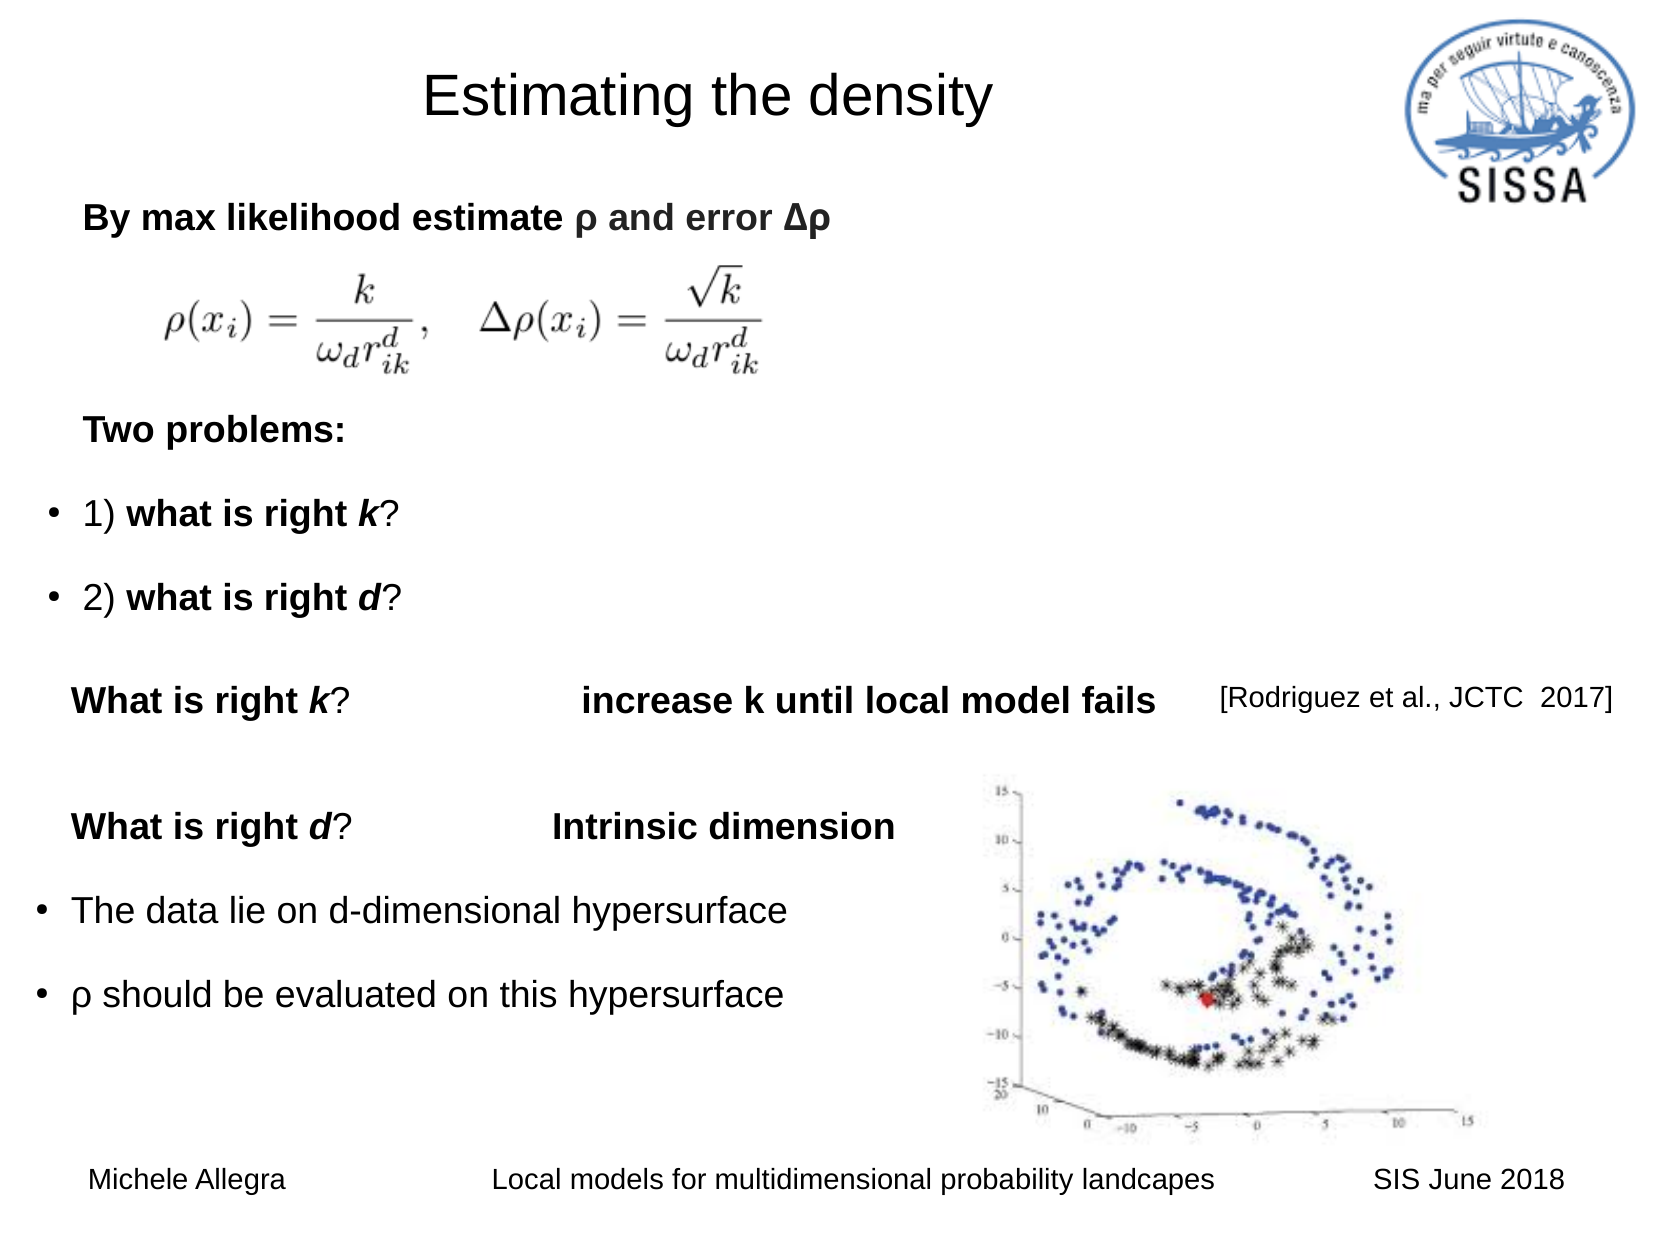

Estimating the density
By max likelihood estimate ρ and error Δρ
Two problems:
1) what is right k?
2) what is right d?
What is right k? increase k until local model fails
What is right d? Intrinsic dimension
The data lie on d-dimensional hypersurface
ρ should be evaluated on this hypersurface
[Rodriguez et al., JCTC 2017]
# Michele Allegra Local models for multidimensional probability landcapes SIS June 2018